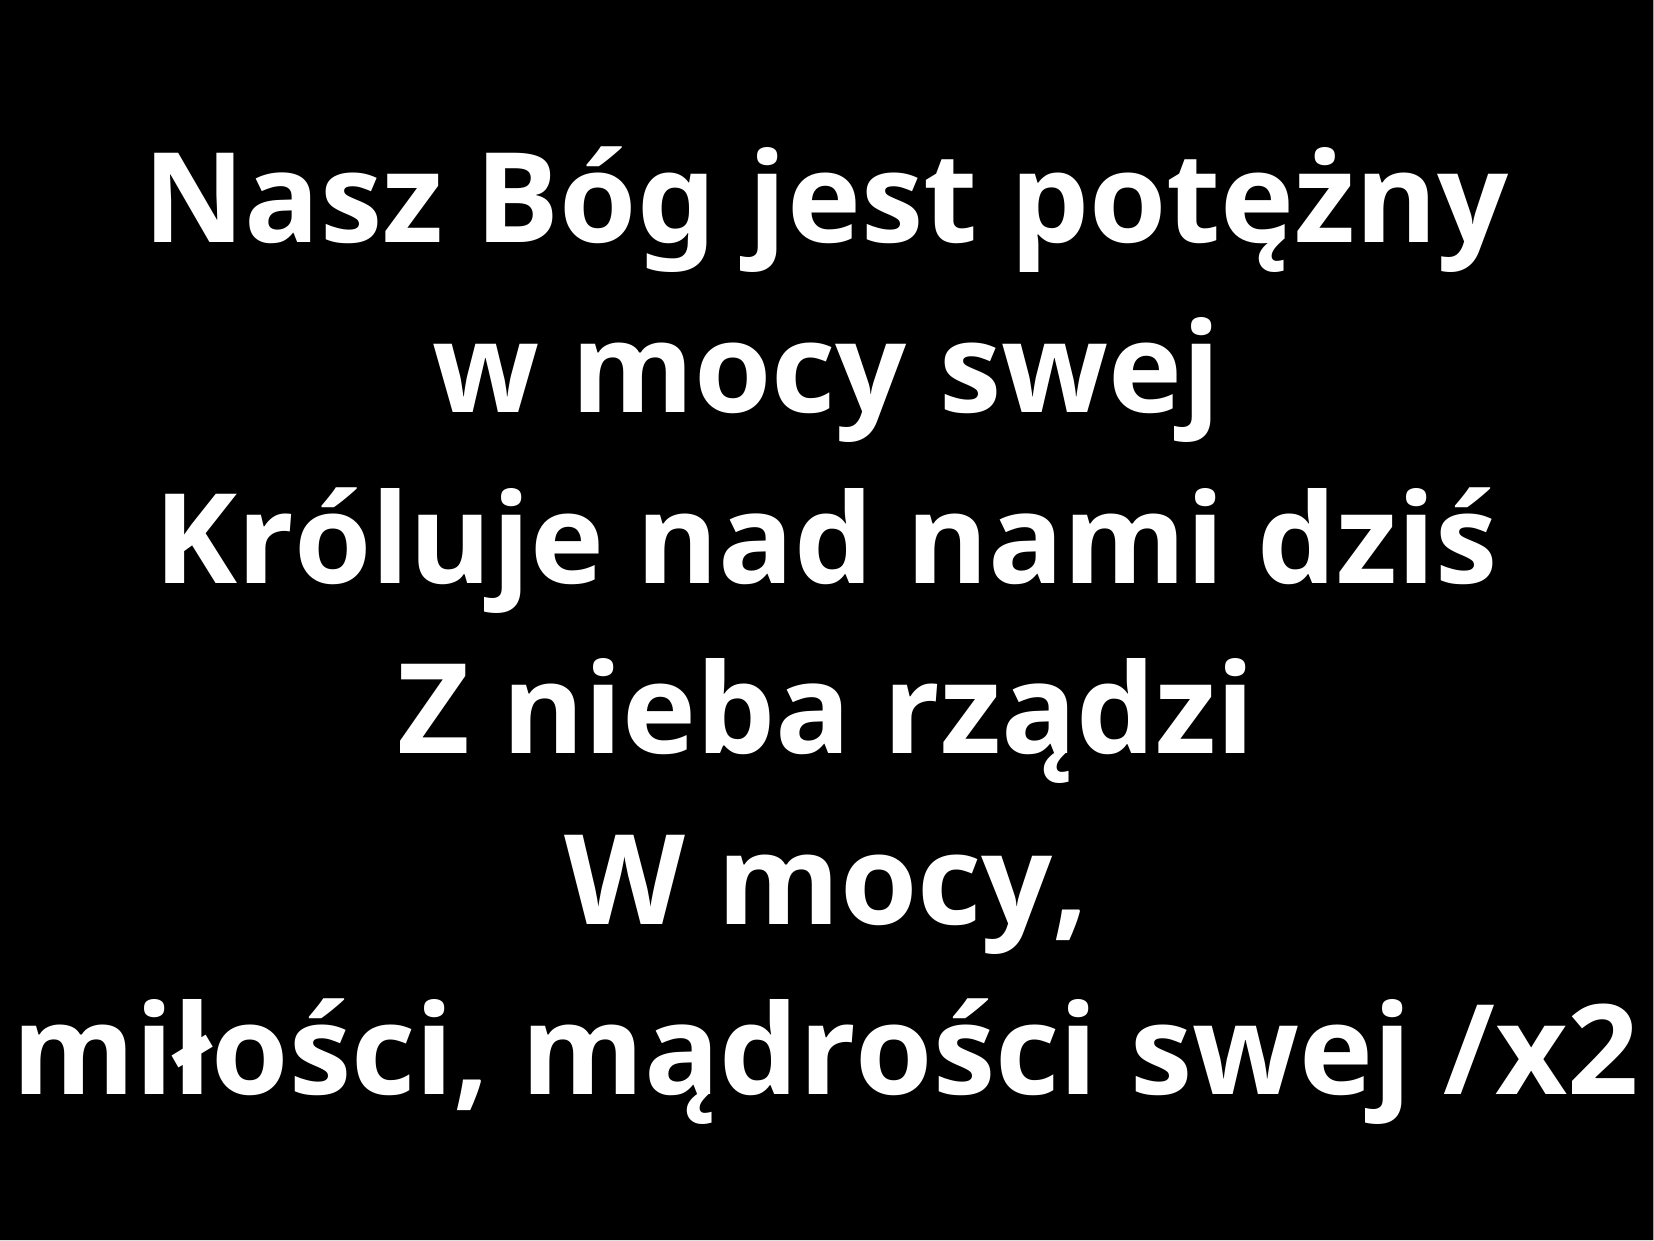

# Nasz Bóg jest potężny w mocy swej Króluje nad nami dziś Z nieba rządzi W mocy, miłości, mądrości swej /x2